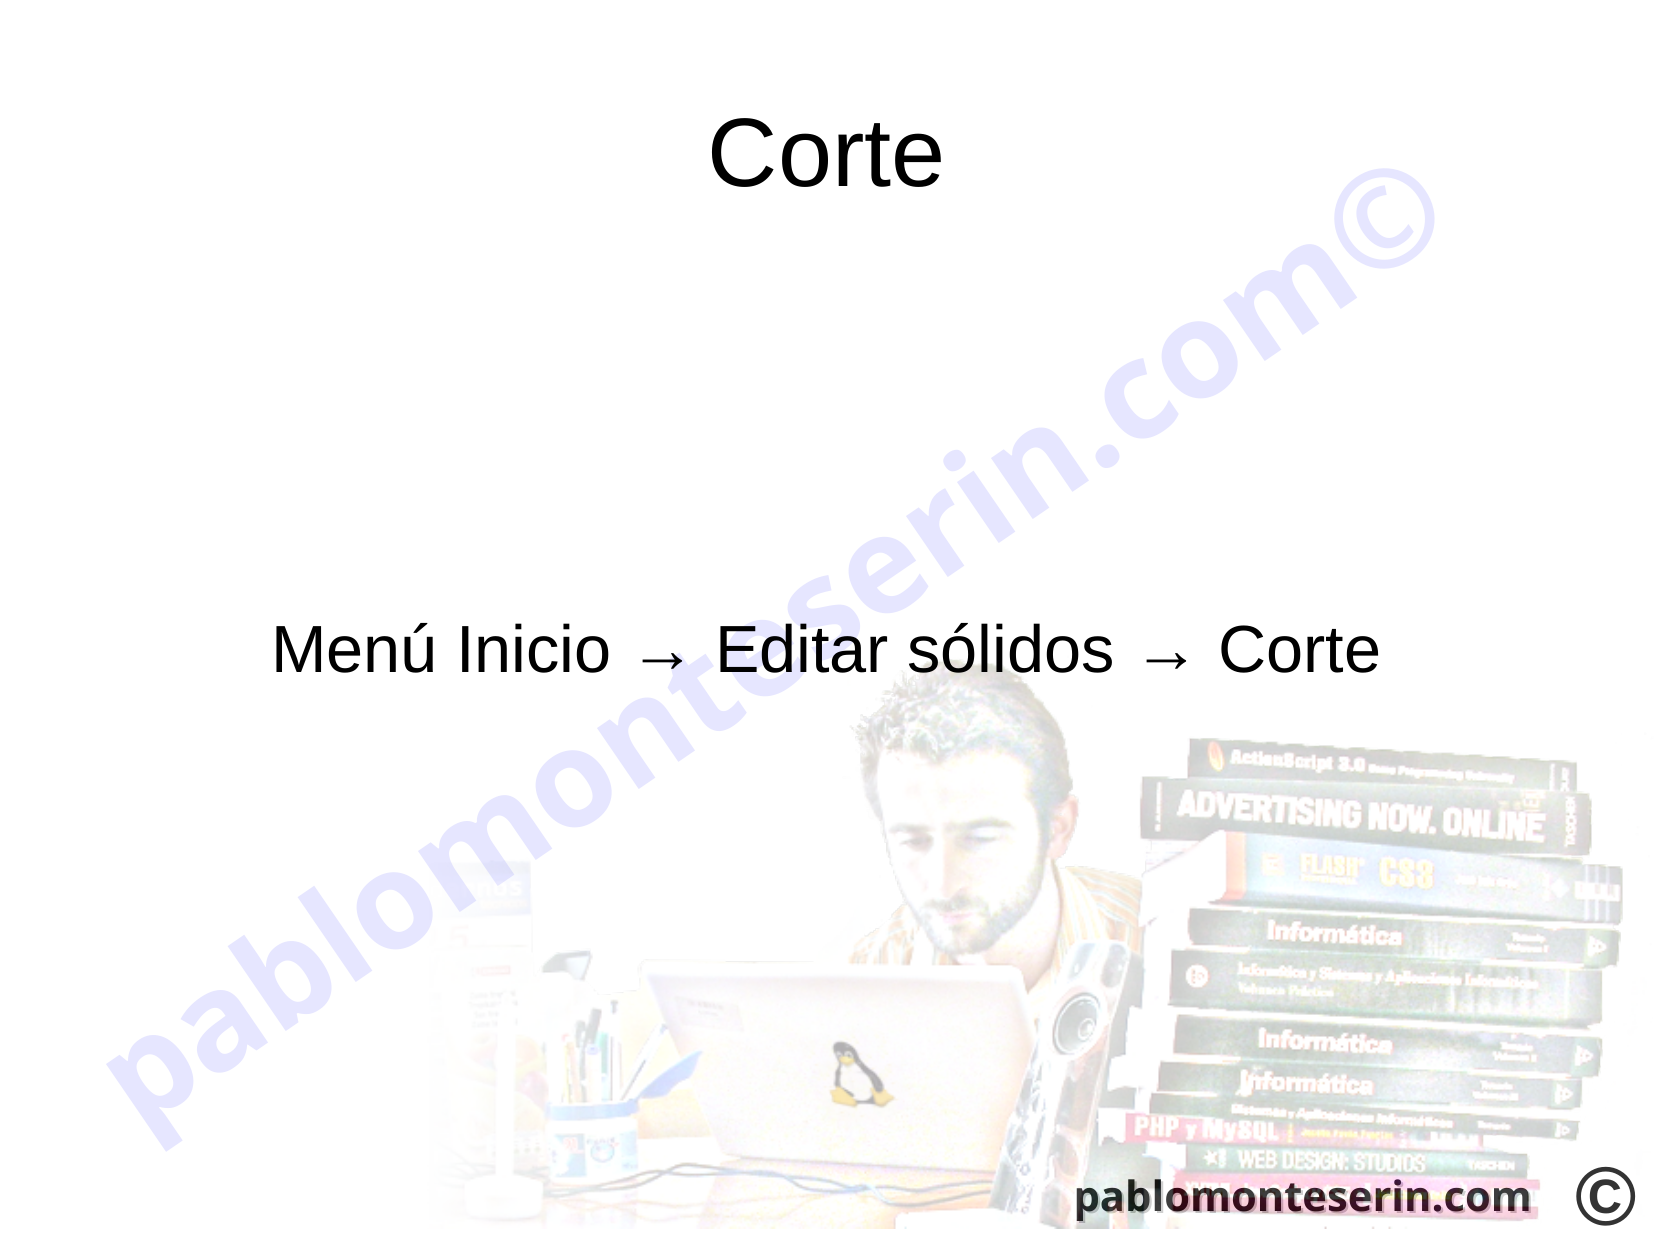

# Corte
Menú Inicio → Editar sólidos → Corte